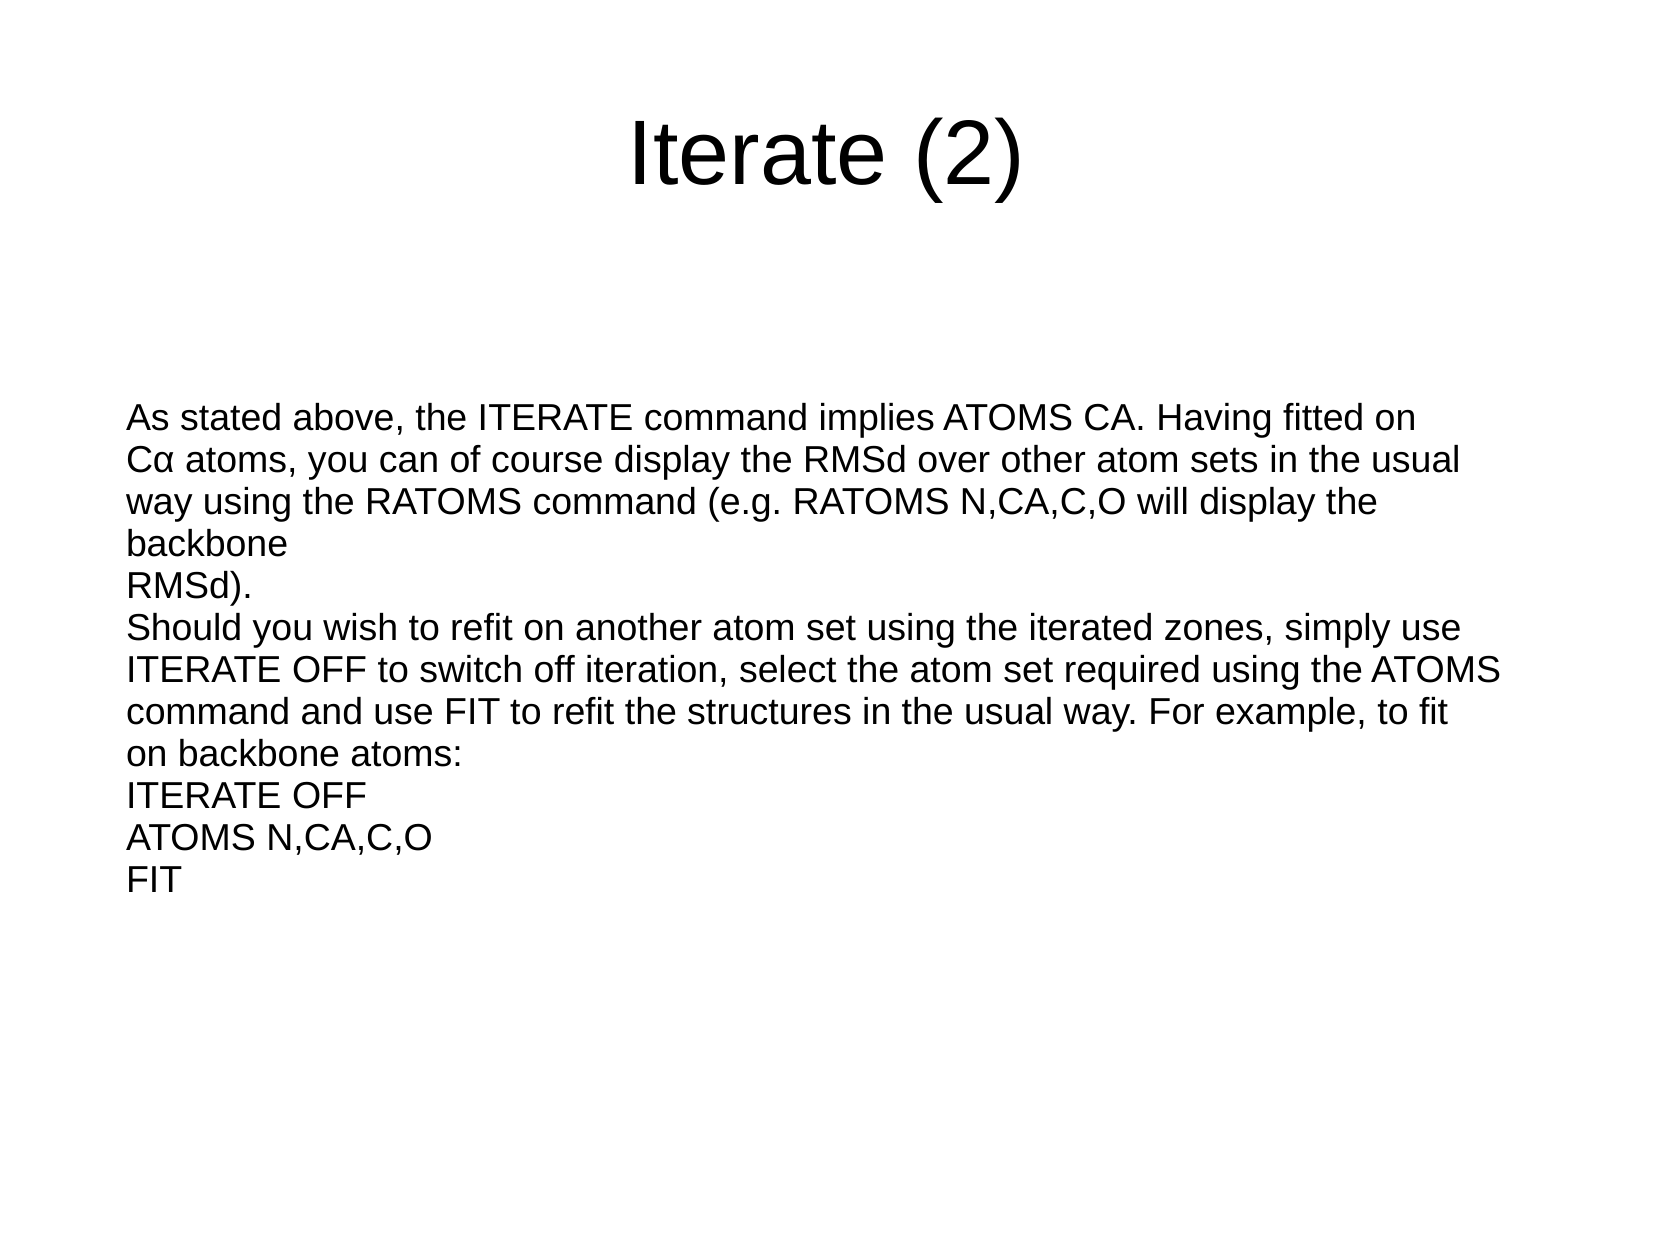

# Iterate (2)
As stated above, the ITERATE command implies ATOMS CA. Having fitted on
Cα atoms, you can of course display the RMSd over other atom sets in the usual
way using the RATOMS command (e.g. RATOMS N,CA,C,O will display the backbone
RMSd).
Should you wish to refit on another atom set using the iterated zones, simply use
ITERATE OFF to switch off iteration, select the atom set required using the ATOMS
command and use FIT to refit the structures in the usual way. For example, to fit
on backbone atoms:
ITERATE OFF
ATOMS N,CA,C,O
FIT